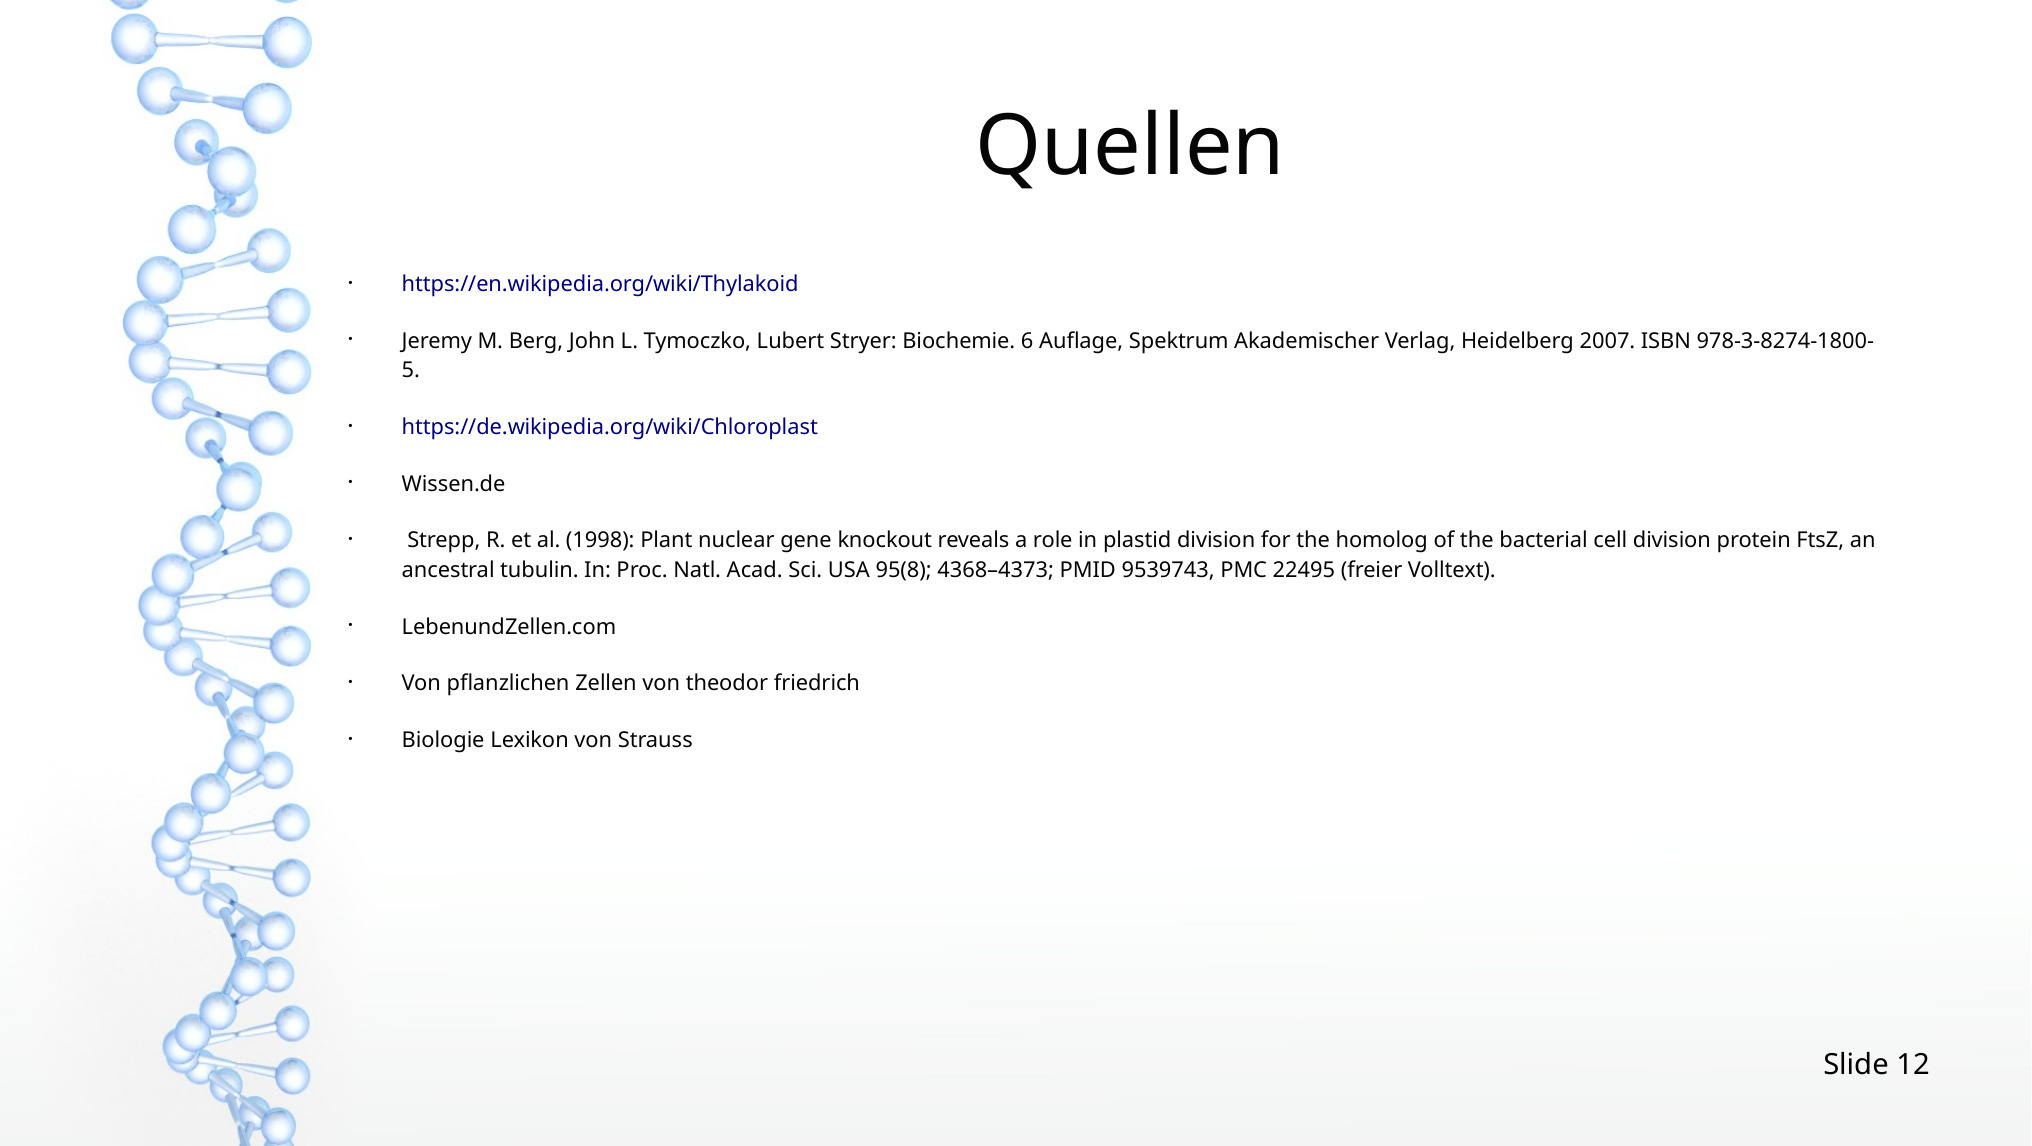

# Quellen
https://en.wikipedia.org/wiki/Thylakoid
Jeremy M. Berg, John L. Tymoczko, Lubert Stryer: Biochemie. 6 Auflage, Spektrum Akademischer Verlag, Heidelberg 2007. ISBN 978-3-8274-1800-5.
https://de.wikipedia.org/wiki/Chloroplast
Wissen.de
 Strepp, R. et al. (1998): Plant nuclear gene knockout reveals a role in plastid division for the homolog of the bacterial cell division protein FtsZ, an ancestral tubulin. In: Proc. Natl. Acad. Sci. USA 95(8); 4368–4373; PMID 9539743, PMC 22495 (freier Volltext).
LebenundZellen.com
Von pflanzlichen Zellen von theodor friedrich
Biologie Lexikon von Strauss
12